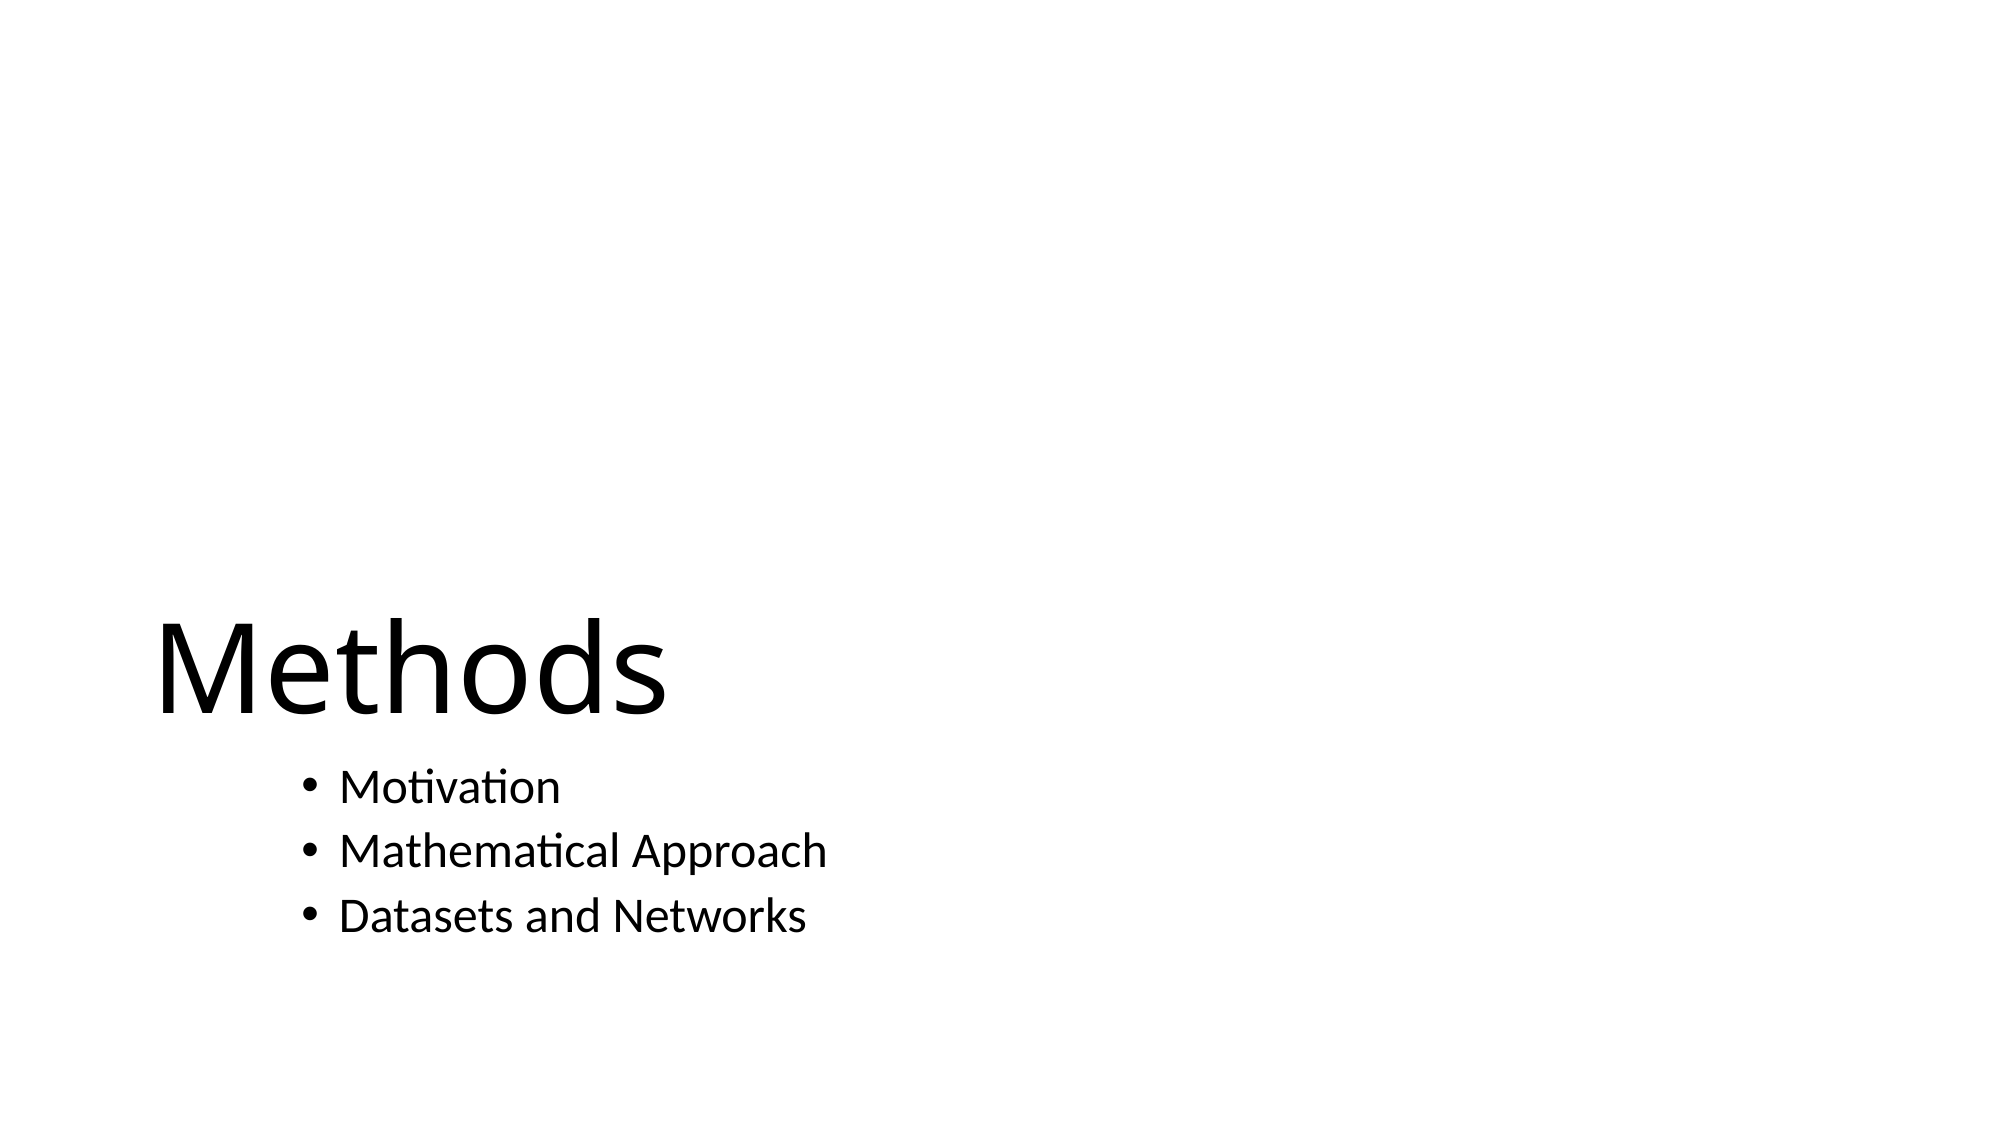

# Methods
Motivation
Mathematical Approach
Datasets and Networks